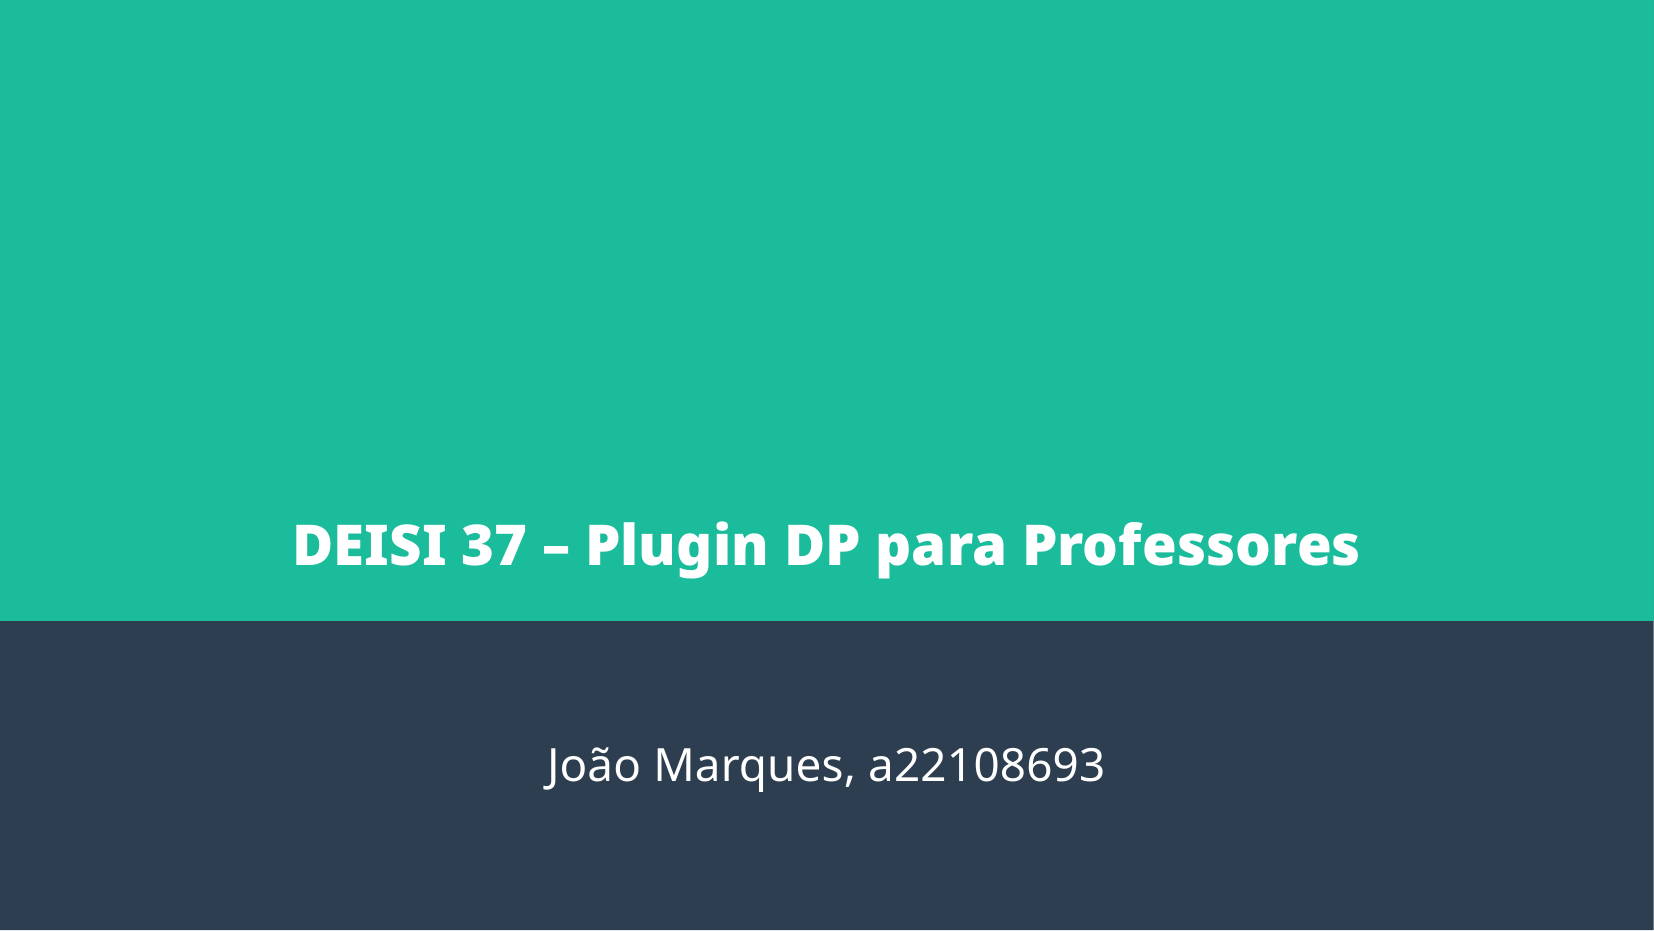

# DEISI 37 – Plugin DP para Professores
João Marques, a22108693